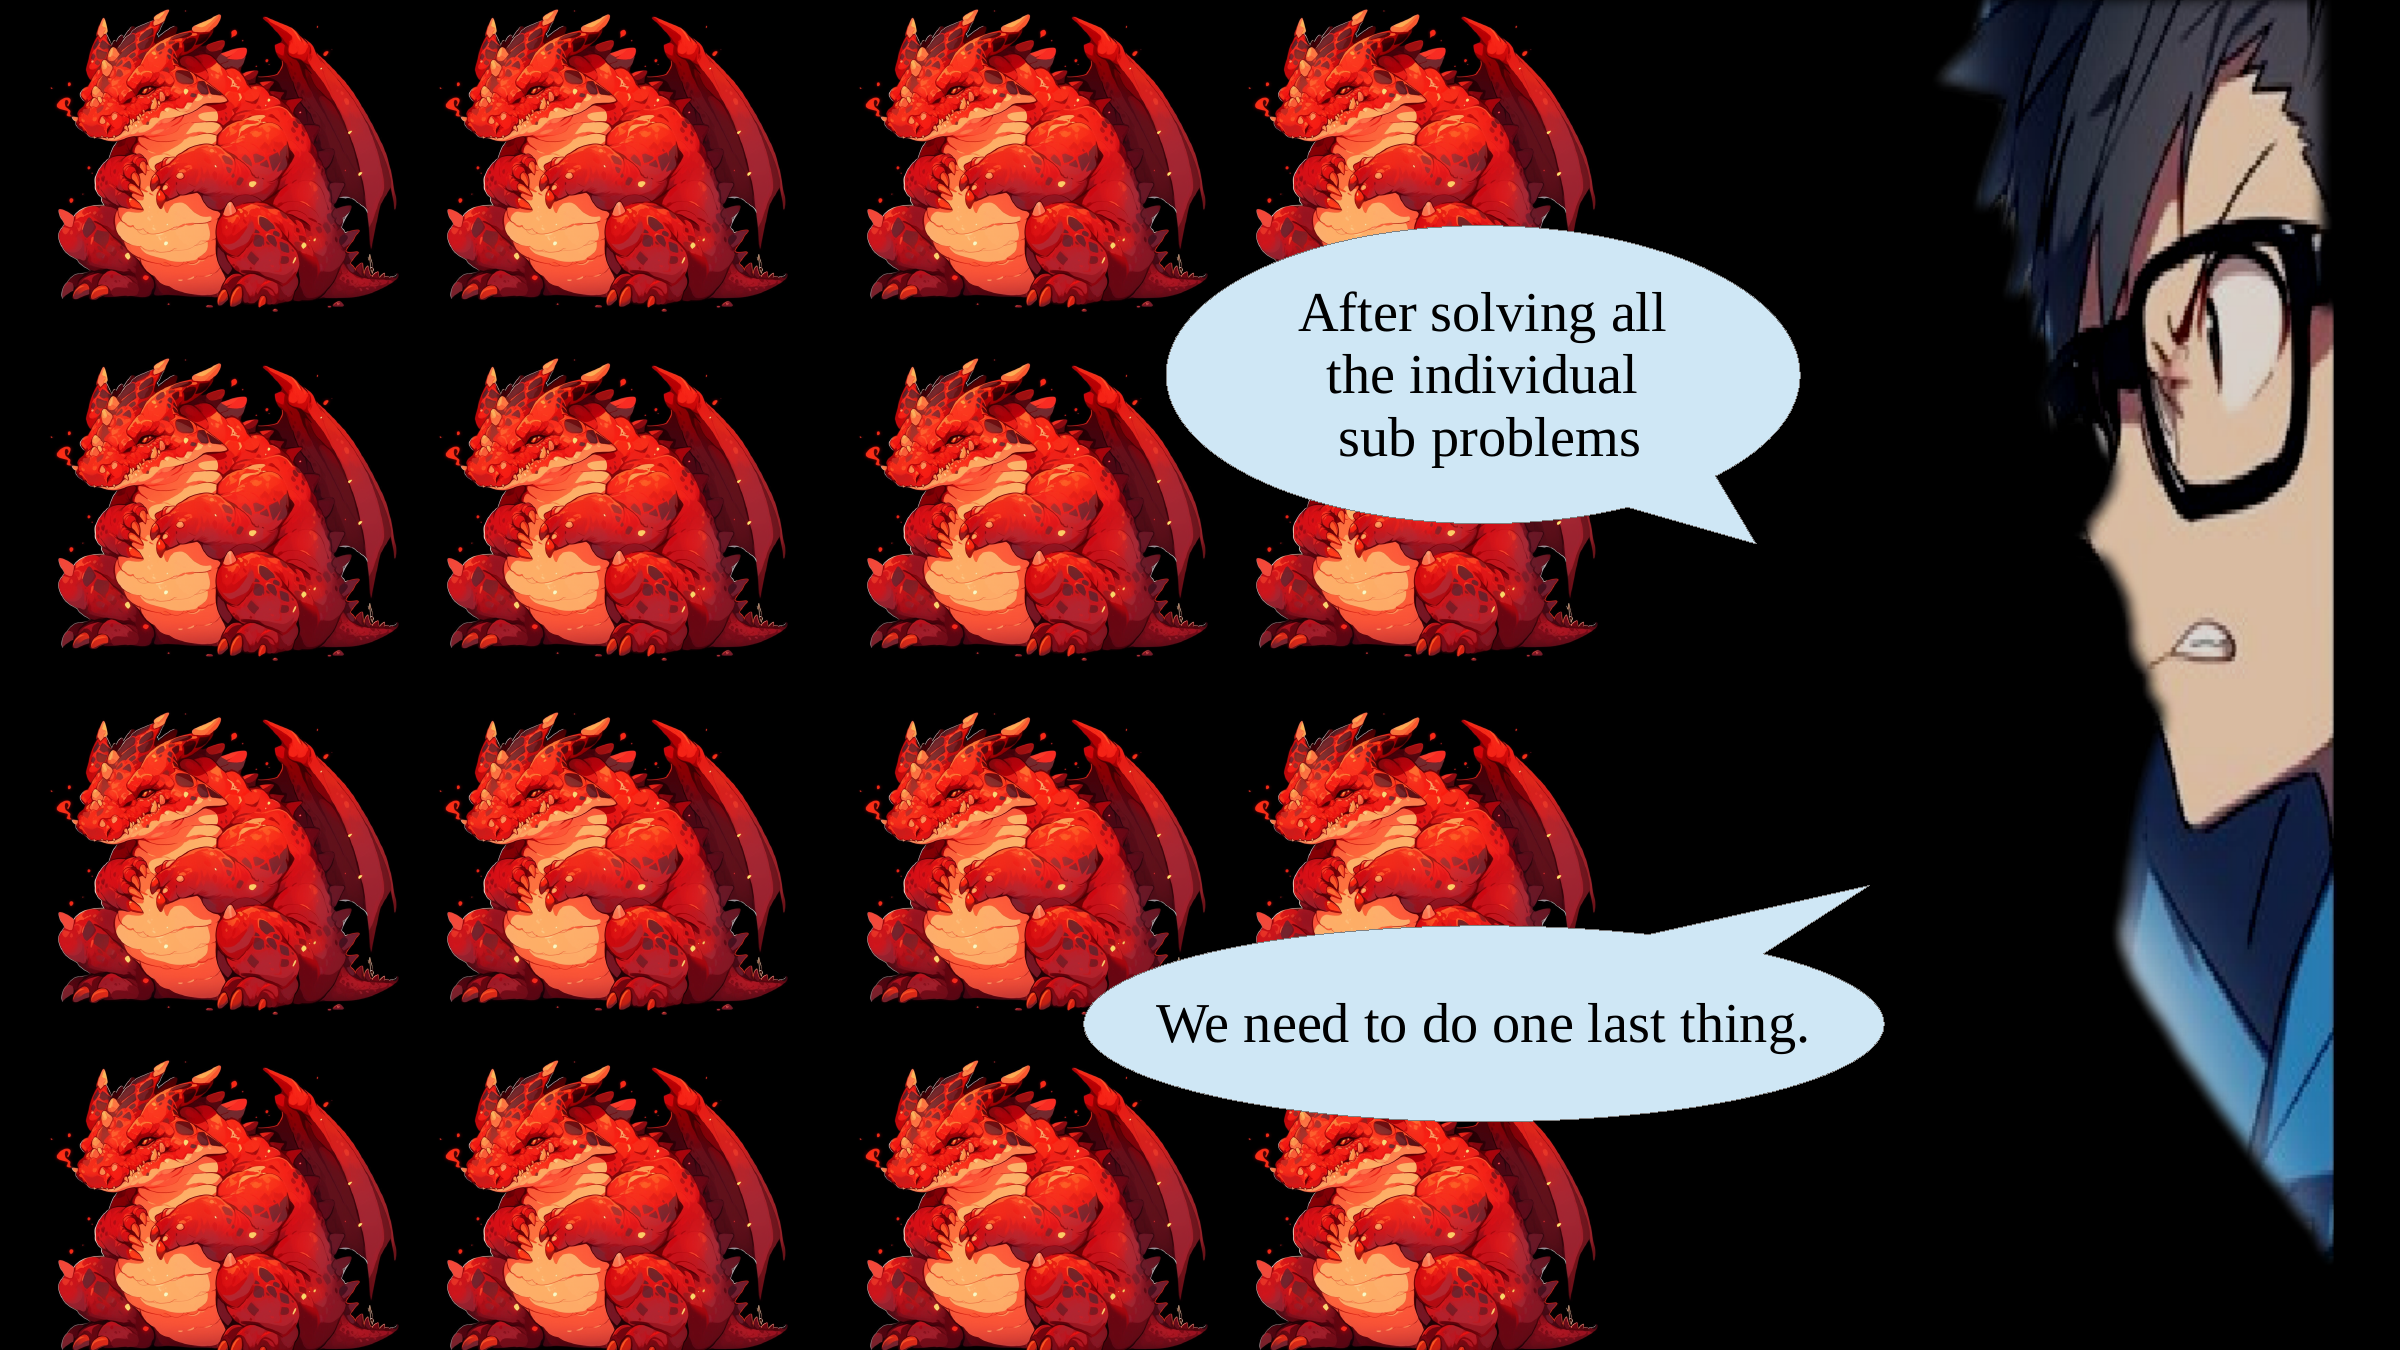

After solving all
the individual
 sub problems
We need to do one last thing.